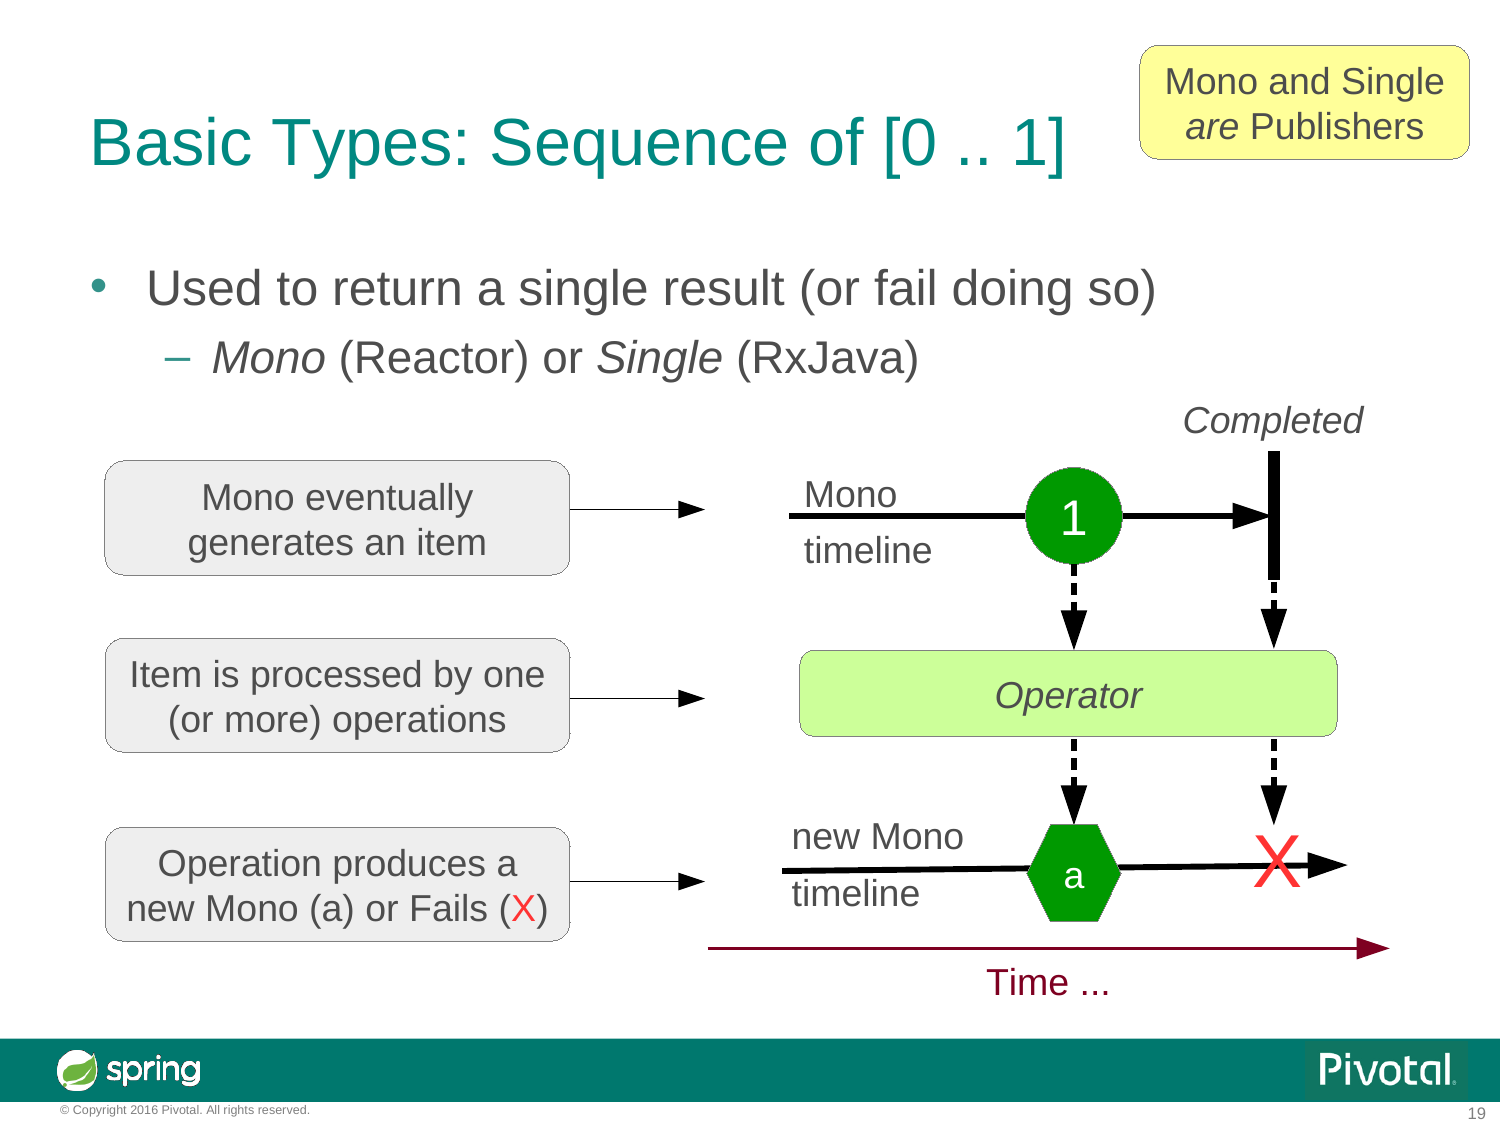

# Basic Types: Sequence of [0 .. 1]
Mono and Single are Publishers
Used to return a single result (or fail doing so)
Mono (Reactor) or Single (RxJava)
Completed
Mono
timeline
1
Operator
new Mono
timeline
X
a
Mono eventually generates an item
Item is processed by one (or more) operations
Operation produces a new Mono (a) or Fails (X)
Time ...